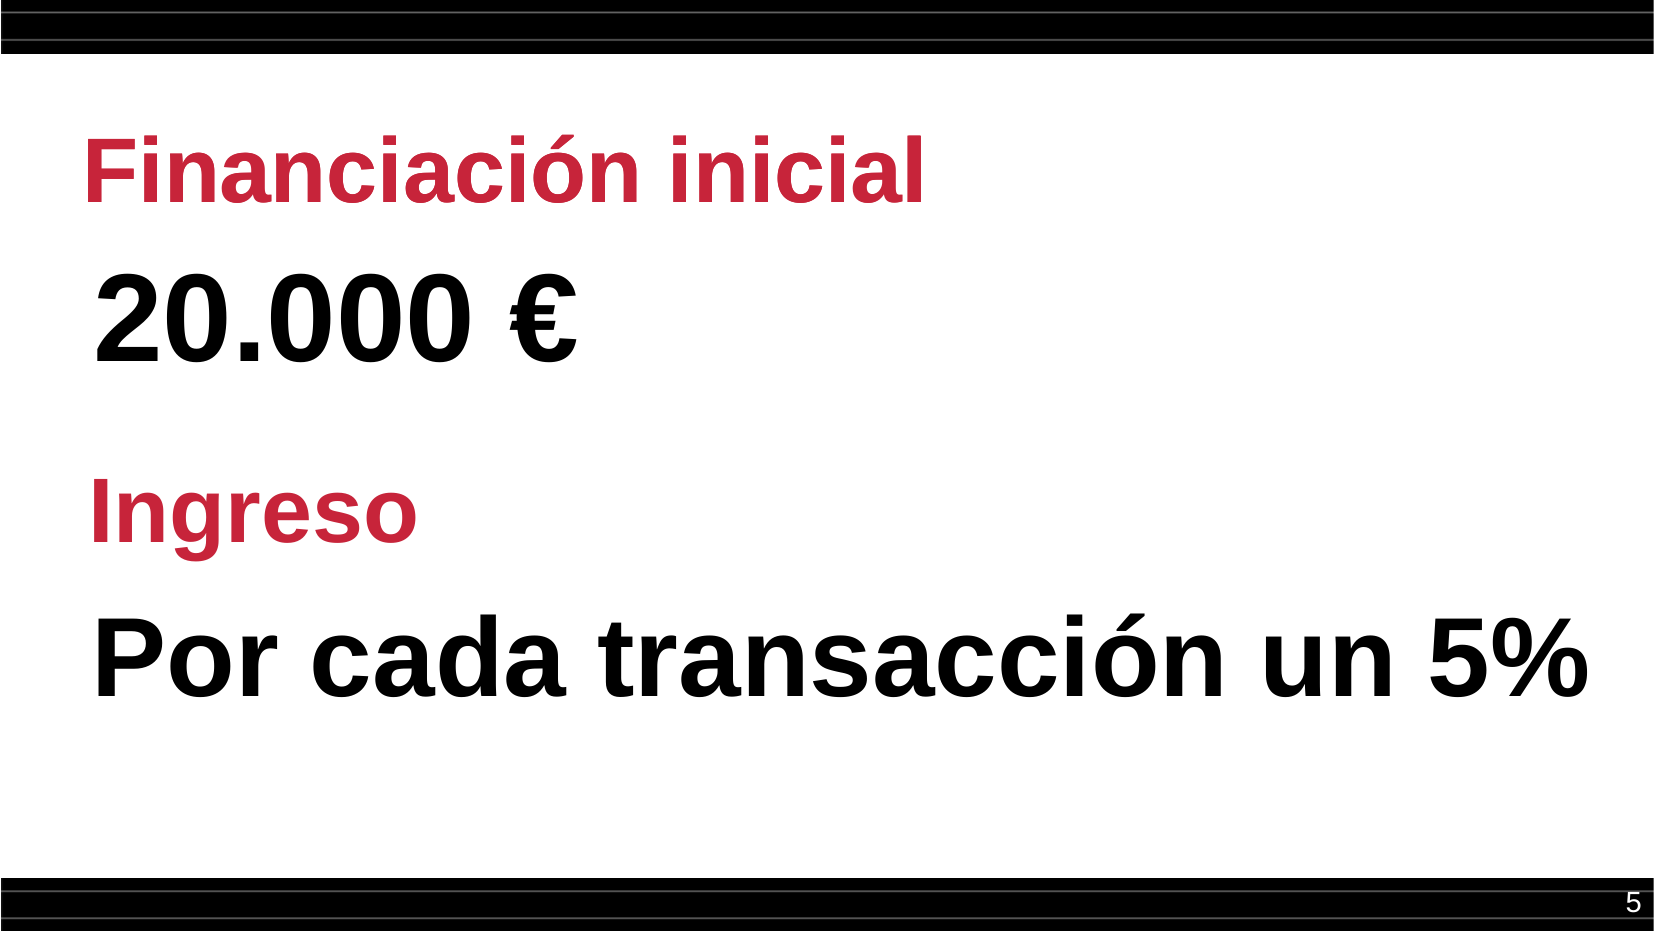

# Financiación inicial
Financiación inicial
20.000 €
Ingreso
Por cada transacción un 5%